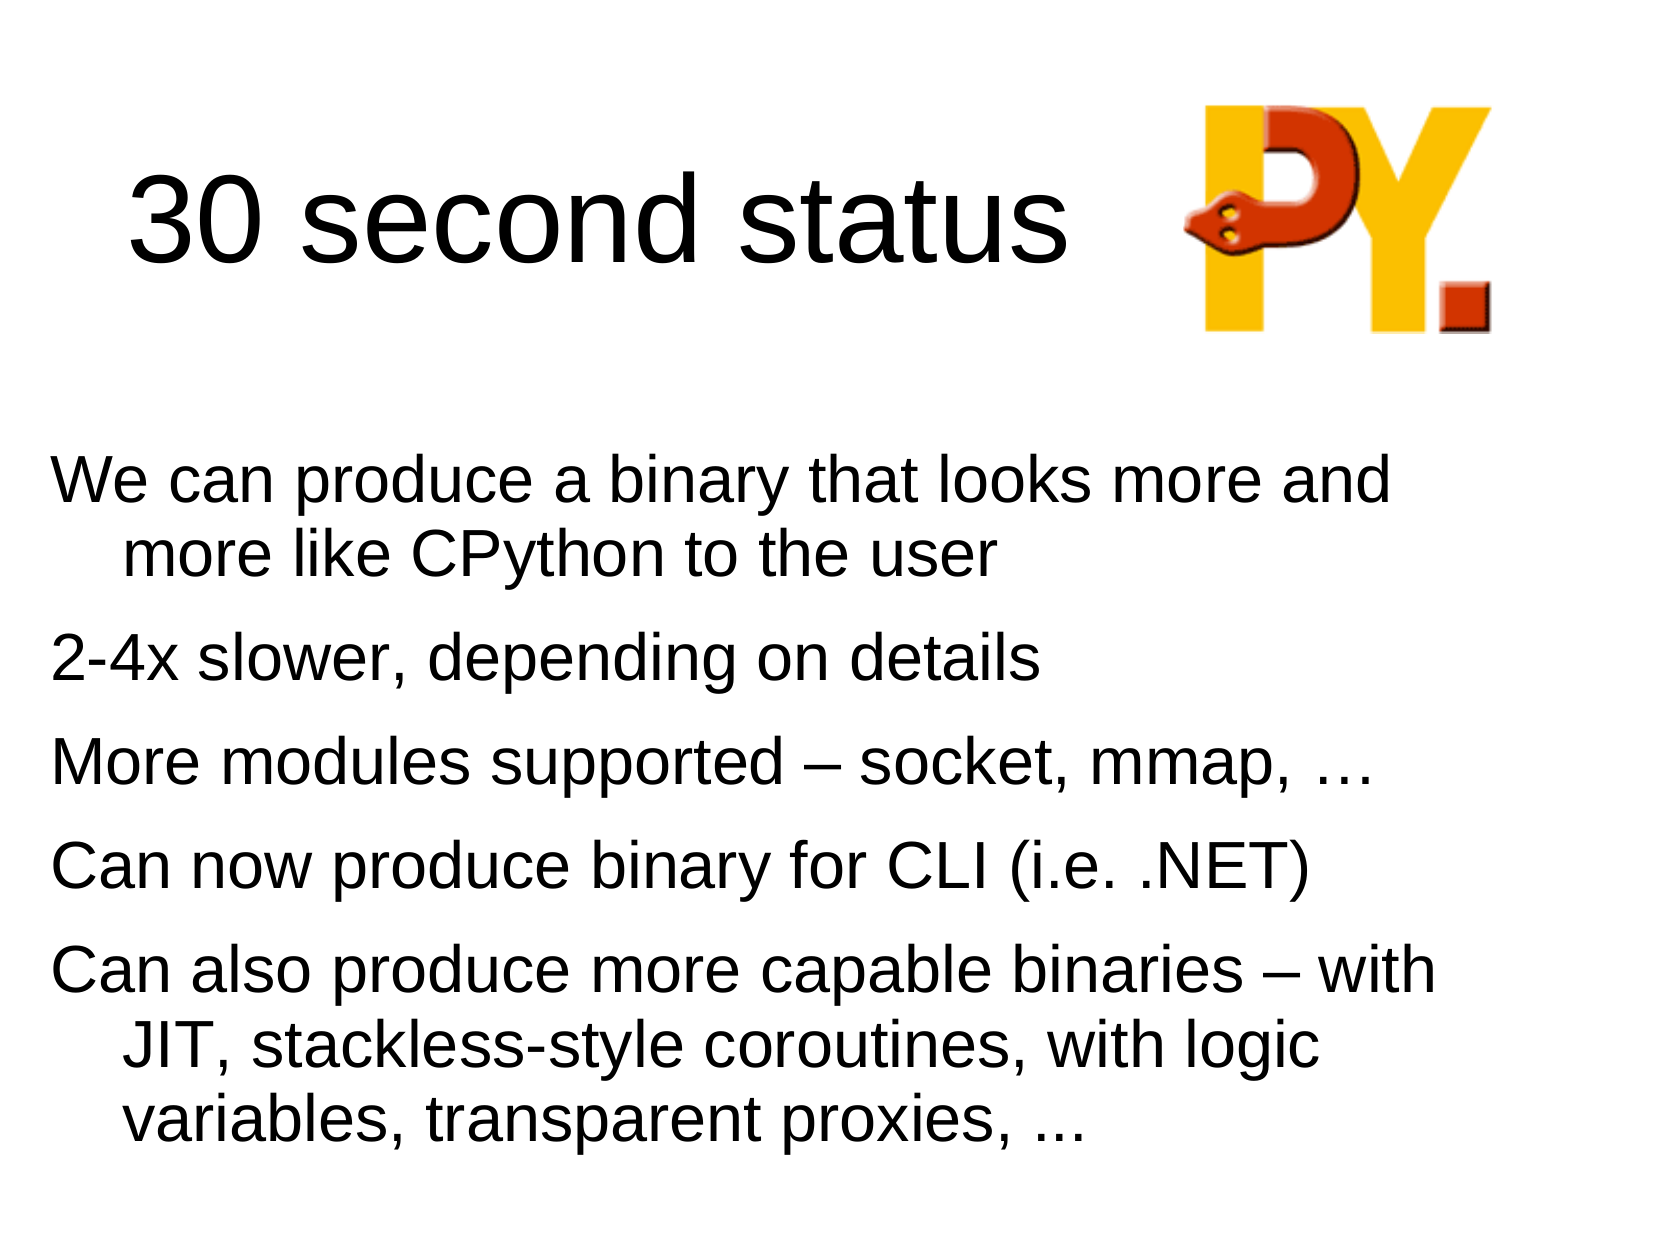

# 30 second status
We can produce a binary that looks more and more like CPython to the user
2-4x slower, depending on details
More modules supported – socket, mmap, …
Can now produce binary for CLI (i.e. .NET)
Can also produce more capable binaries – with JIT, stackless-style coroutines, with logic variables, transparent proxies, ...